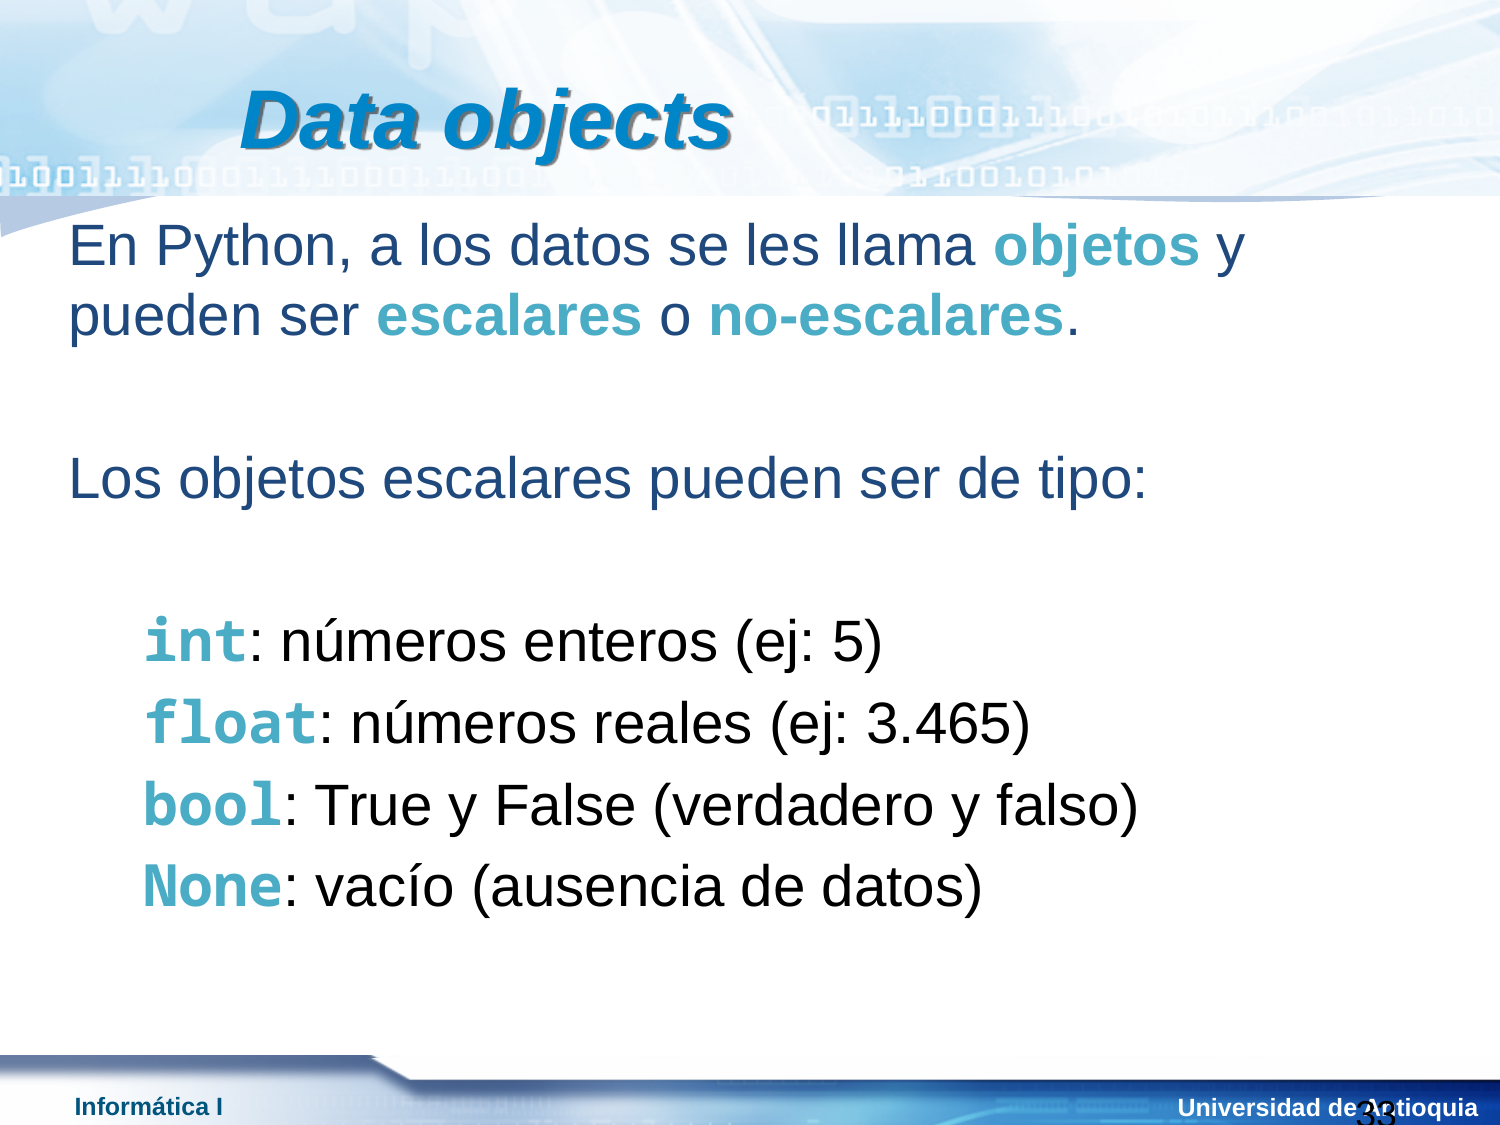

# Data objects
En Python, a los datos se les llama objetos y pueden ser escalares o no-escalares.
Los objetos escalares pueden ser de tipo:
int: números enteros (ej: 5)
float: números reales (ej: 3.465)
bool: True y False (verdadero y falso)
None: vacío (ausencia de datos)